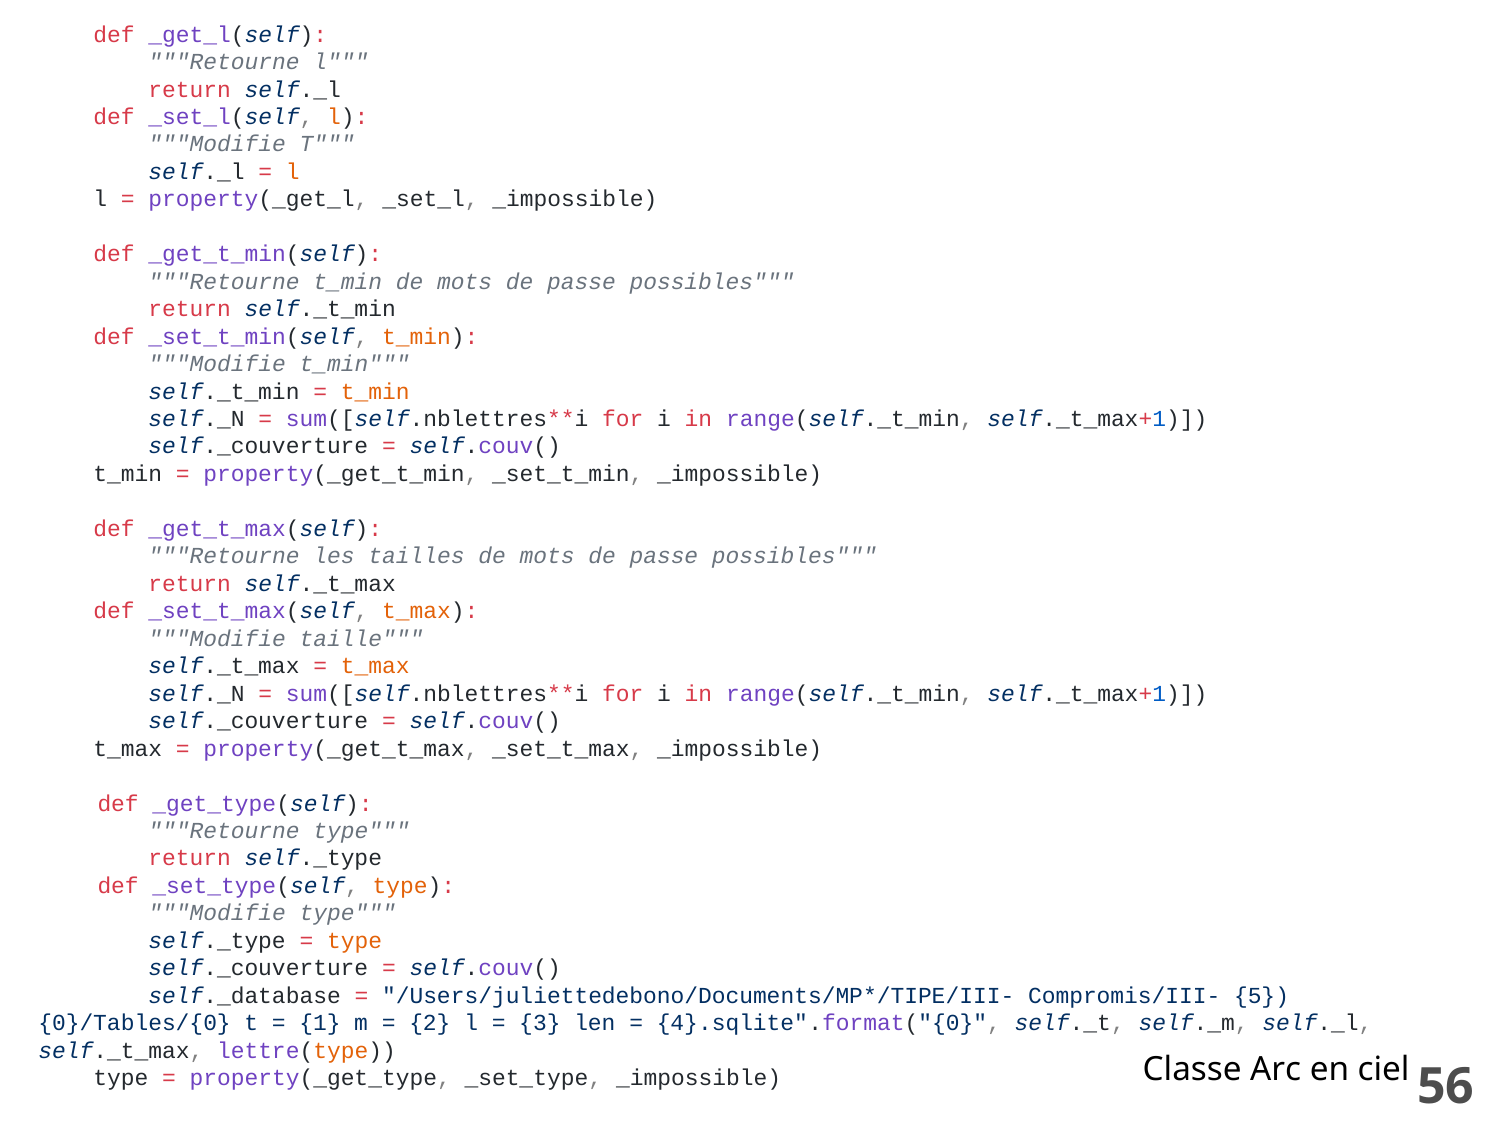

def _get_l(self):
 """Retourne l"""
 return self._l
 def _set_l(self, l):
 """Modifie T"""
 self._l = l
 l = property(_get_l, _set_l, _impossible)
 def _get_t_min(self):
 """Retourne t_min de mots de passe possibles"""
 return self._t_min
 def _set_t_min(self, t_min):
 """Modifie t_min"""
 self._t_min = t_min
 self._N = sum([self.nblettres**i for i in range(self._t_min, self._t_max+1)])
 self._couverture = self.couv()
 t_min = property(_get_t_min, _set_t_min, _impossible)
 def _get_t_max(self):
 """Retourne les tailles de mots de passe possibles"""
 return self._t_max
 def _set_t_max(self, t_max):
 """Modifie taille"""
 self._t_max = t_max
 self._N = sum([self.nblettres**i for i in range(self._t_min, self._t_max+1)])
 self._couverture = self.couv()
 t_max = property(_get_t_max, _set_t_max, _impossible)
	def _get_type(self):
 """Retourne type"""
 return self._type
	def _set_type(self, type):
 """Modifie type"""
 self._type = type
 self._couverture = self.couv()
 self._database = "/Users/juliettedebono/Documents/MP*/TIPE/III- Compromis/III- {5}) {0}/Tables/{0} t = {1} m = {2} l = {3} len = {4}.sqlite".format("{0}", self._t, self._m, self._l, self._t_max, lettre(type))
 type = property(_get_type, _set_type, _impossible)
Classe Arc en ciel